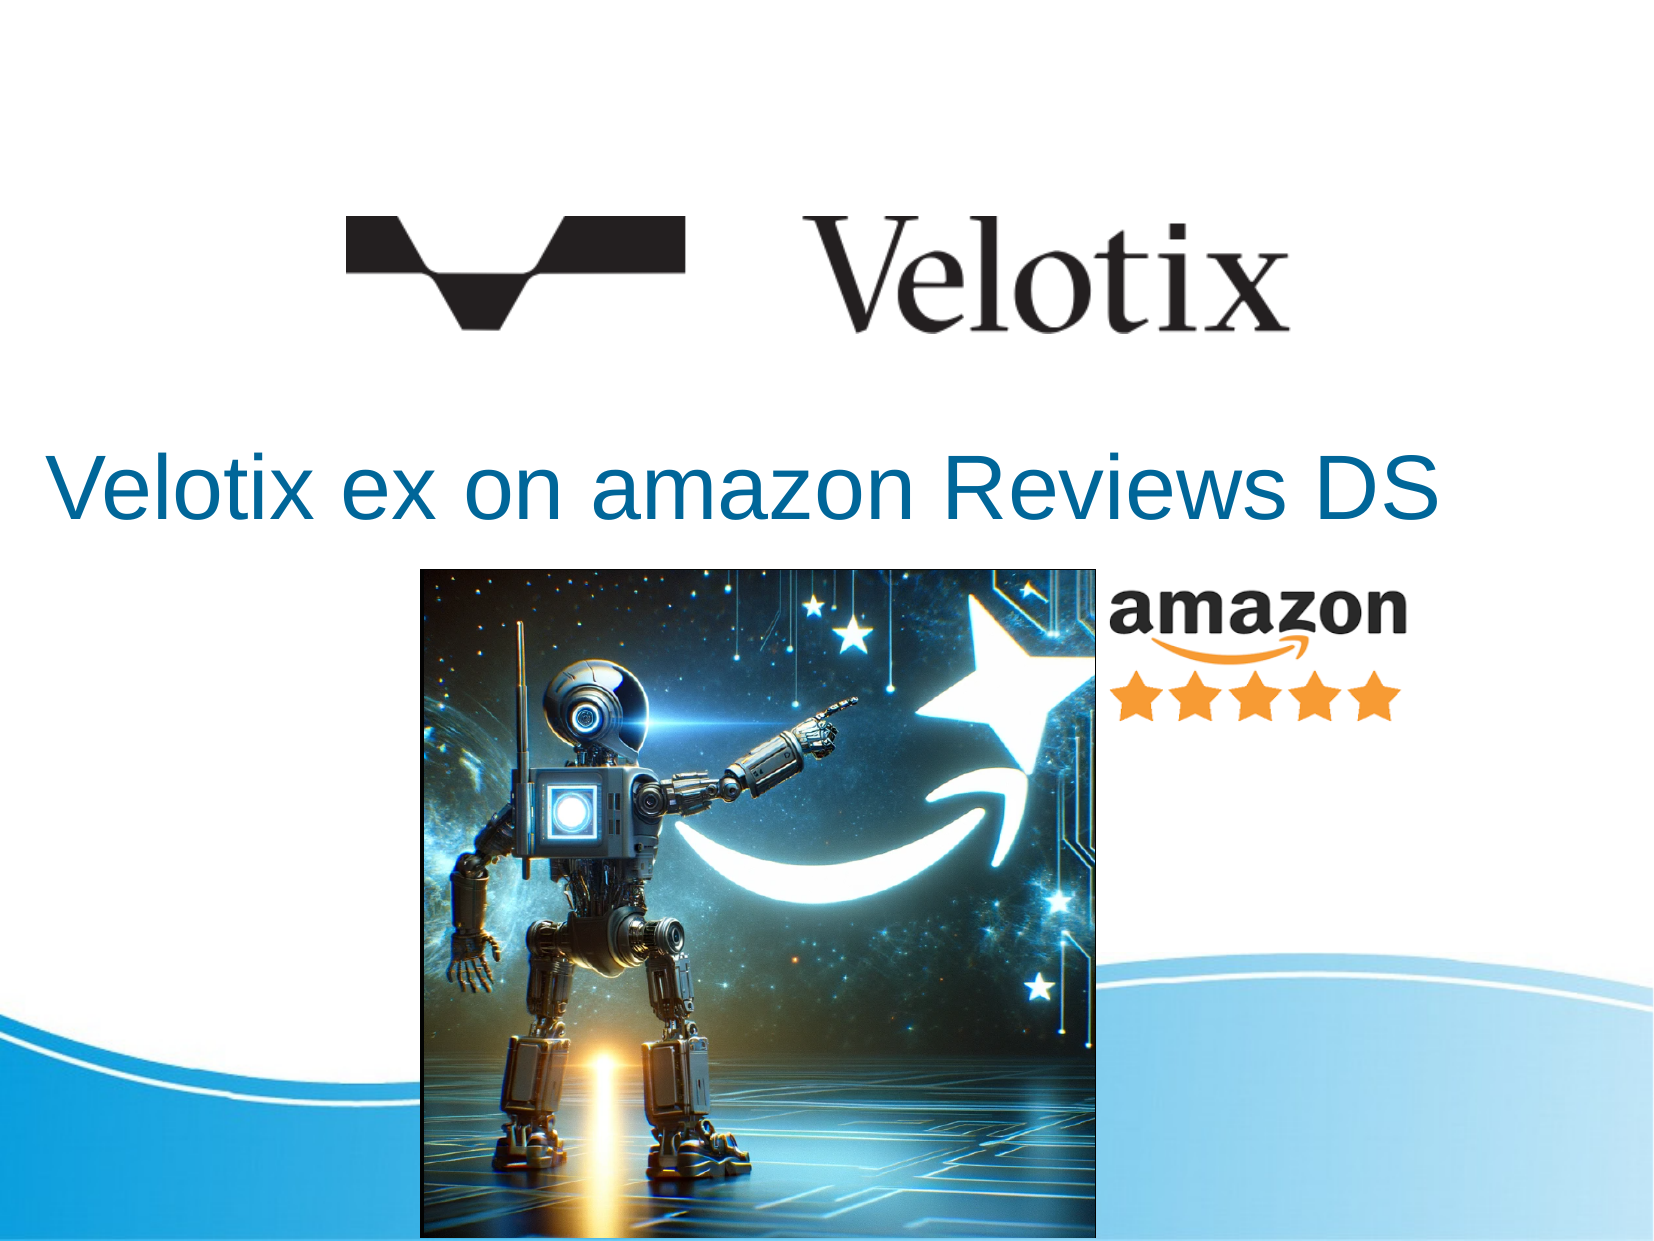

# Velotix ex on amazon Reviews DS